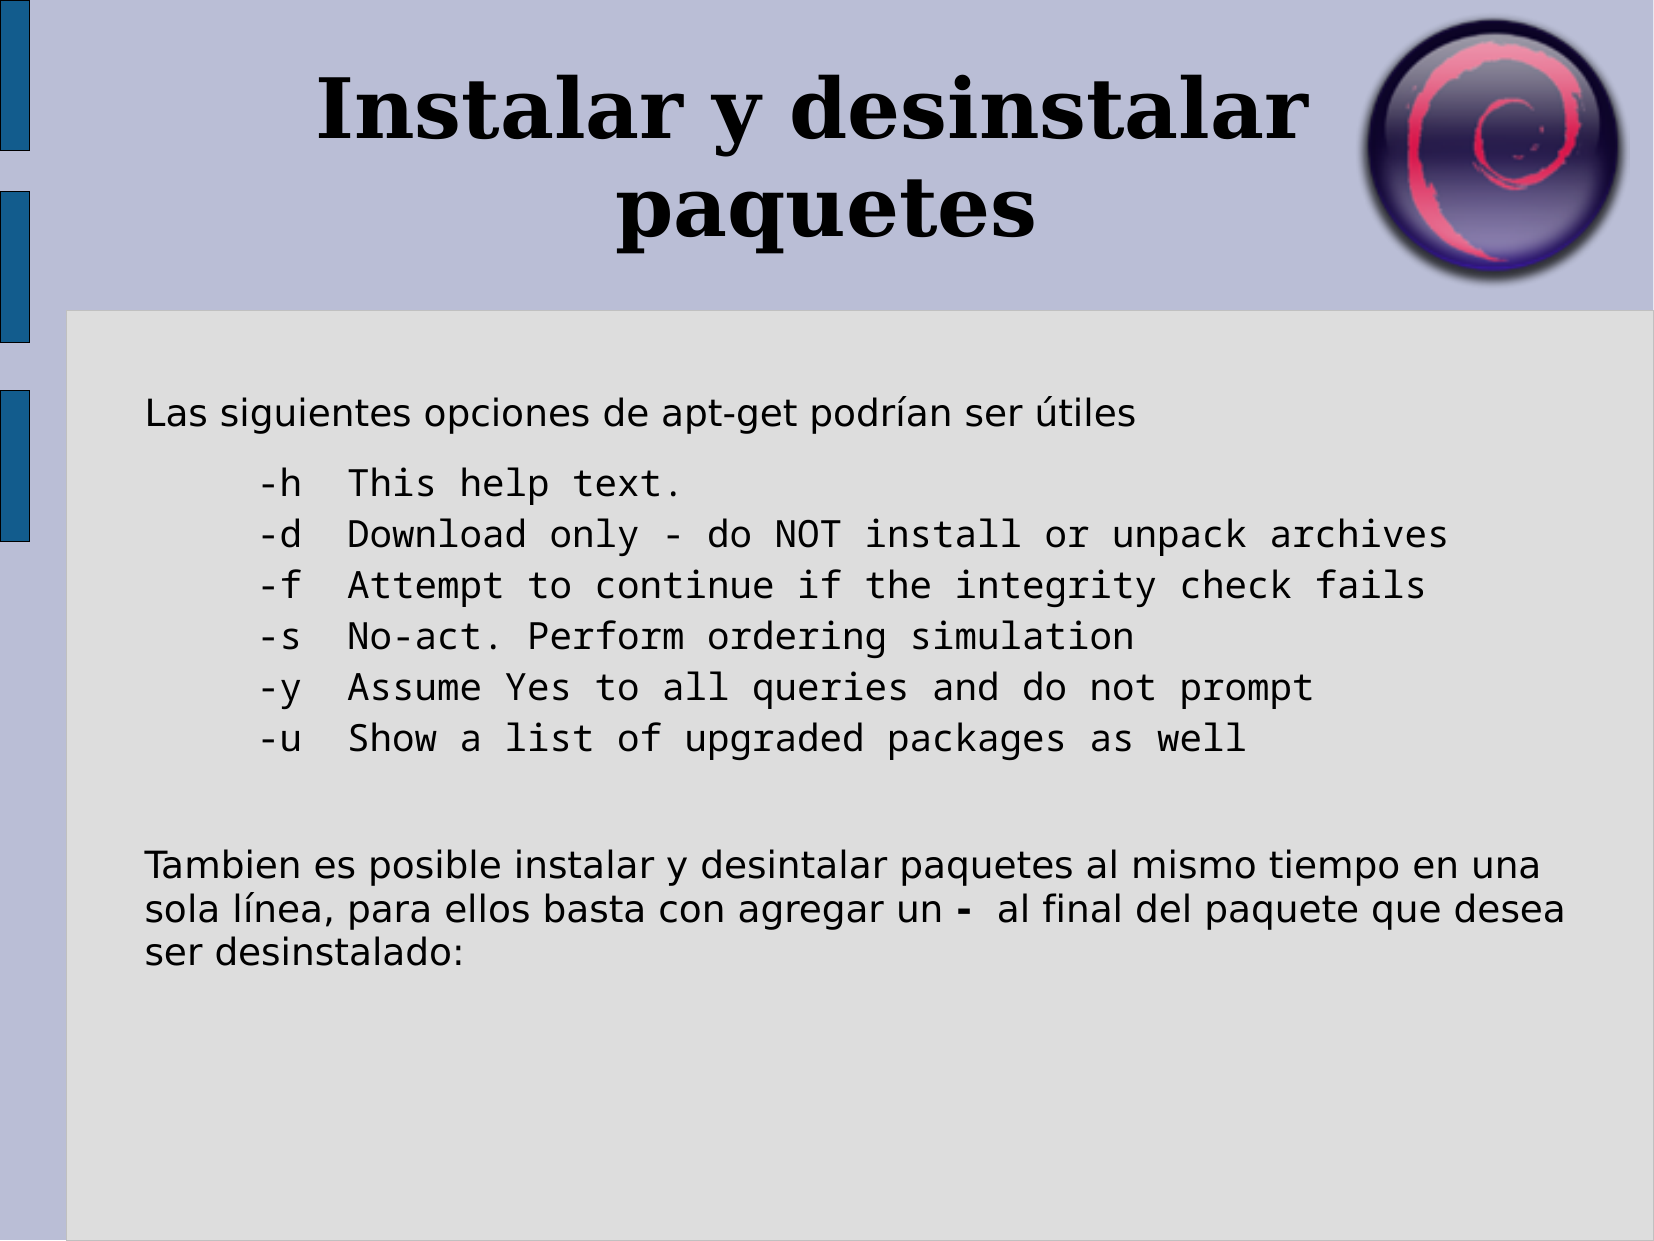

Instalar y desinstalar
paquetes
Las siguientes opciones de apt-get podrían ser útiles
 -h This help text.
 -d Download only - do NOT install or unpack archives
 -f Attempt to continue if the integrity check fails
 -s No-act. Perform ordering simulation
 -y Assume Yes to all queries and do not prompt
 -u Show a list of upgraded packages as well
Tambien es posible instalar y desintalar paquetes al mismo tiempo en una sola línea, para ellos basta con agregar un - al final del paquete que desea ser desinstalado: